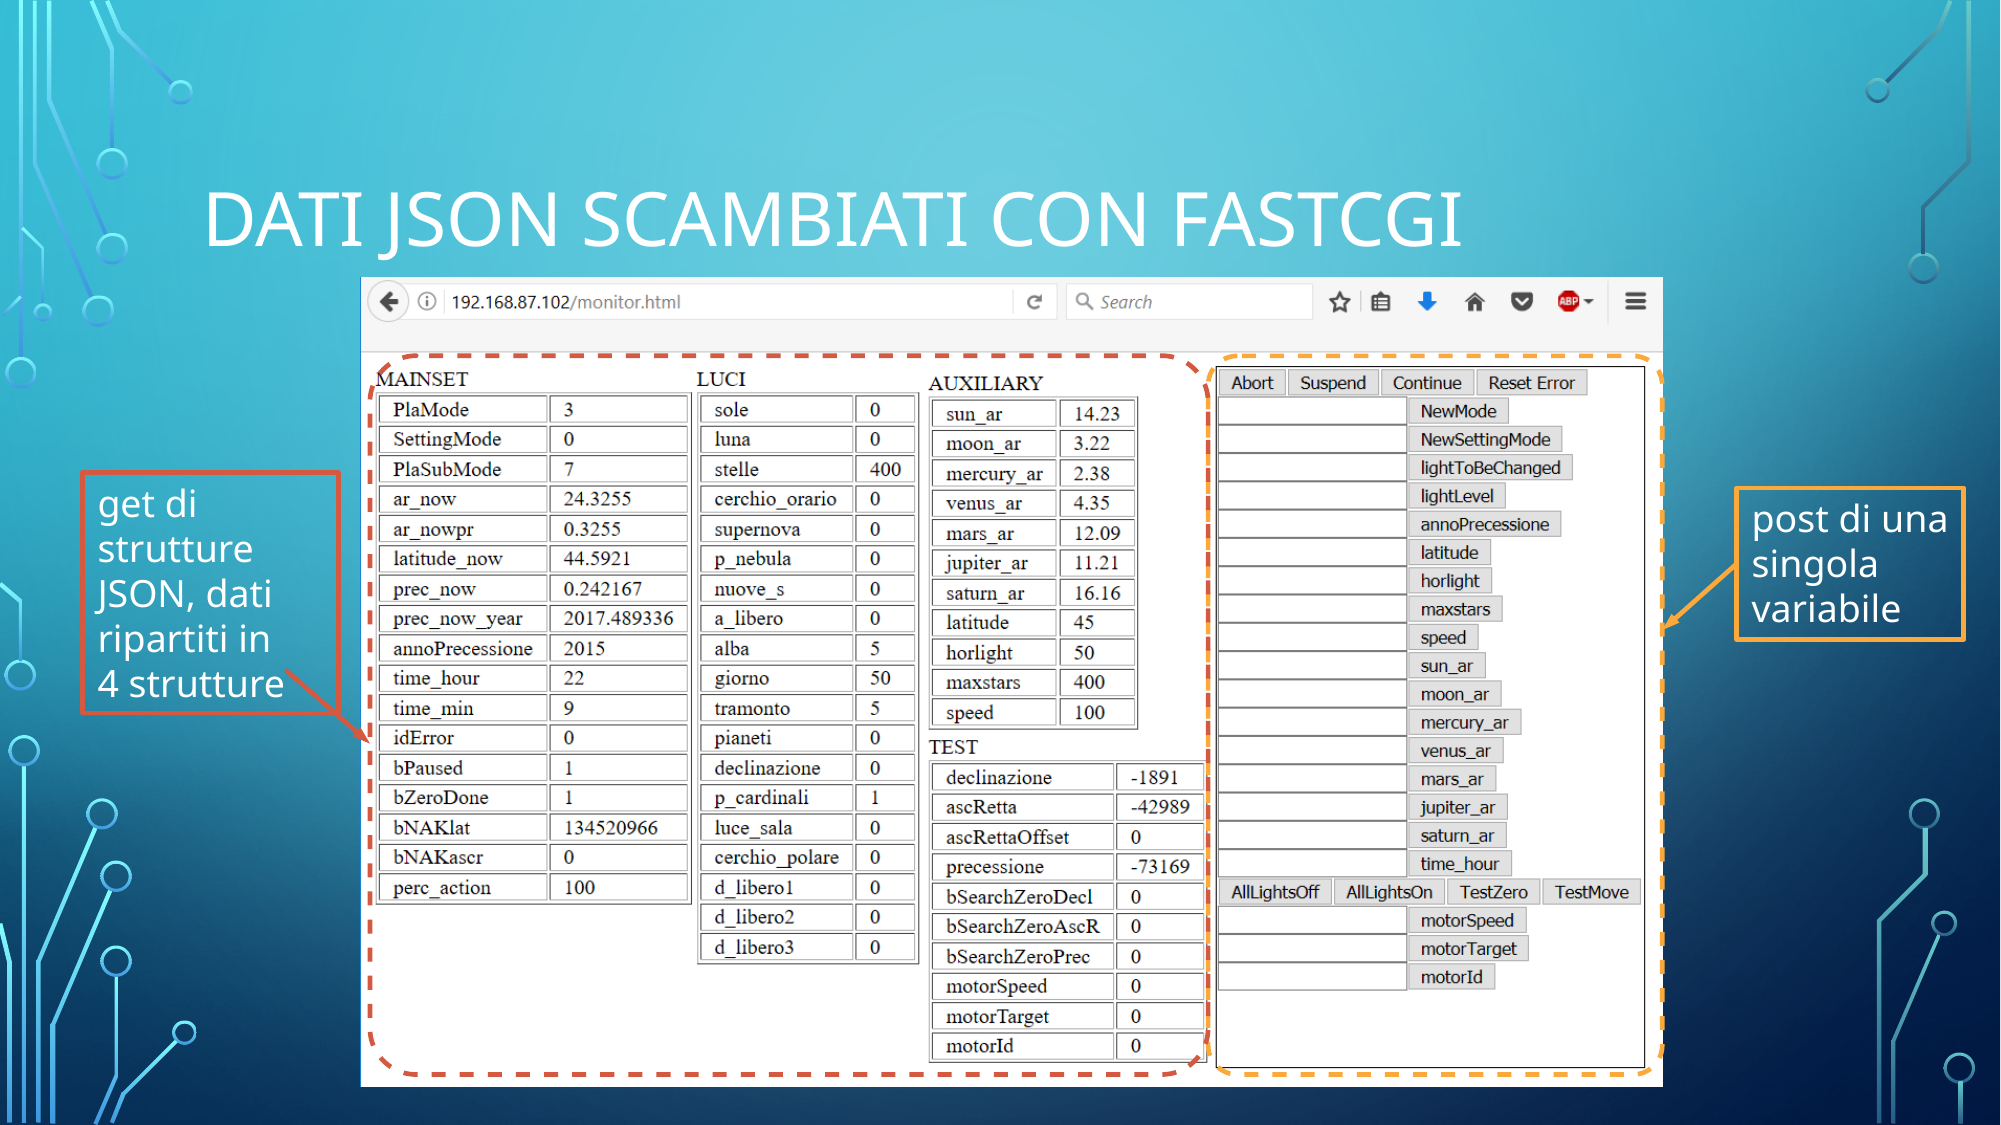

# dati JSON scambiati con FastCGI
get di strutture
JSON, dati
ripartiti in
4 strutture
post di una
singola
variabile